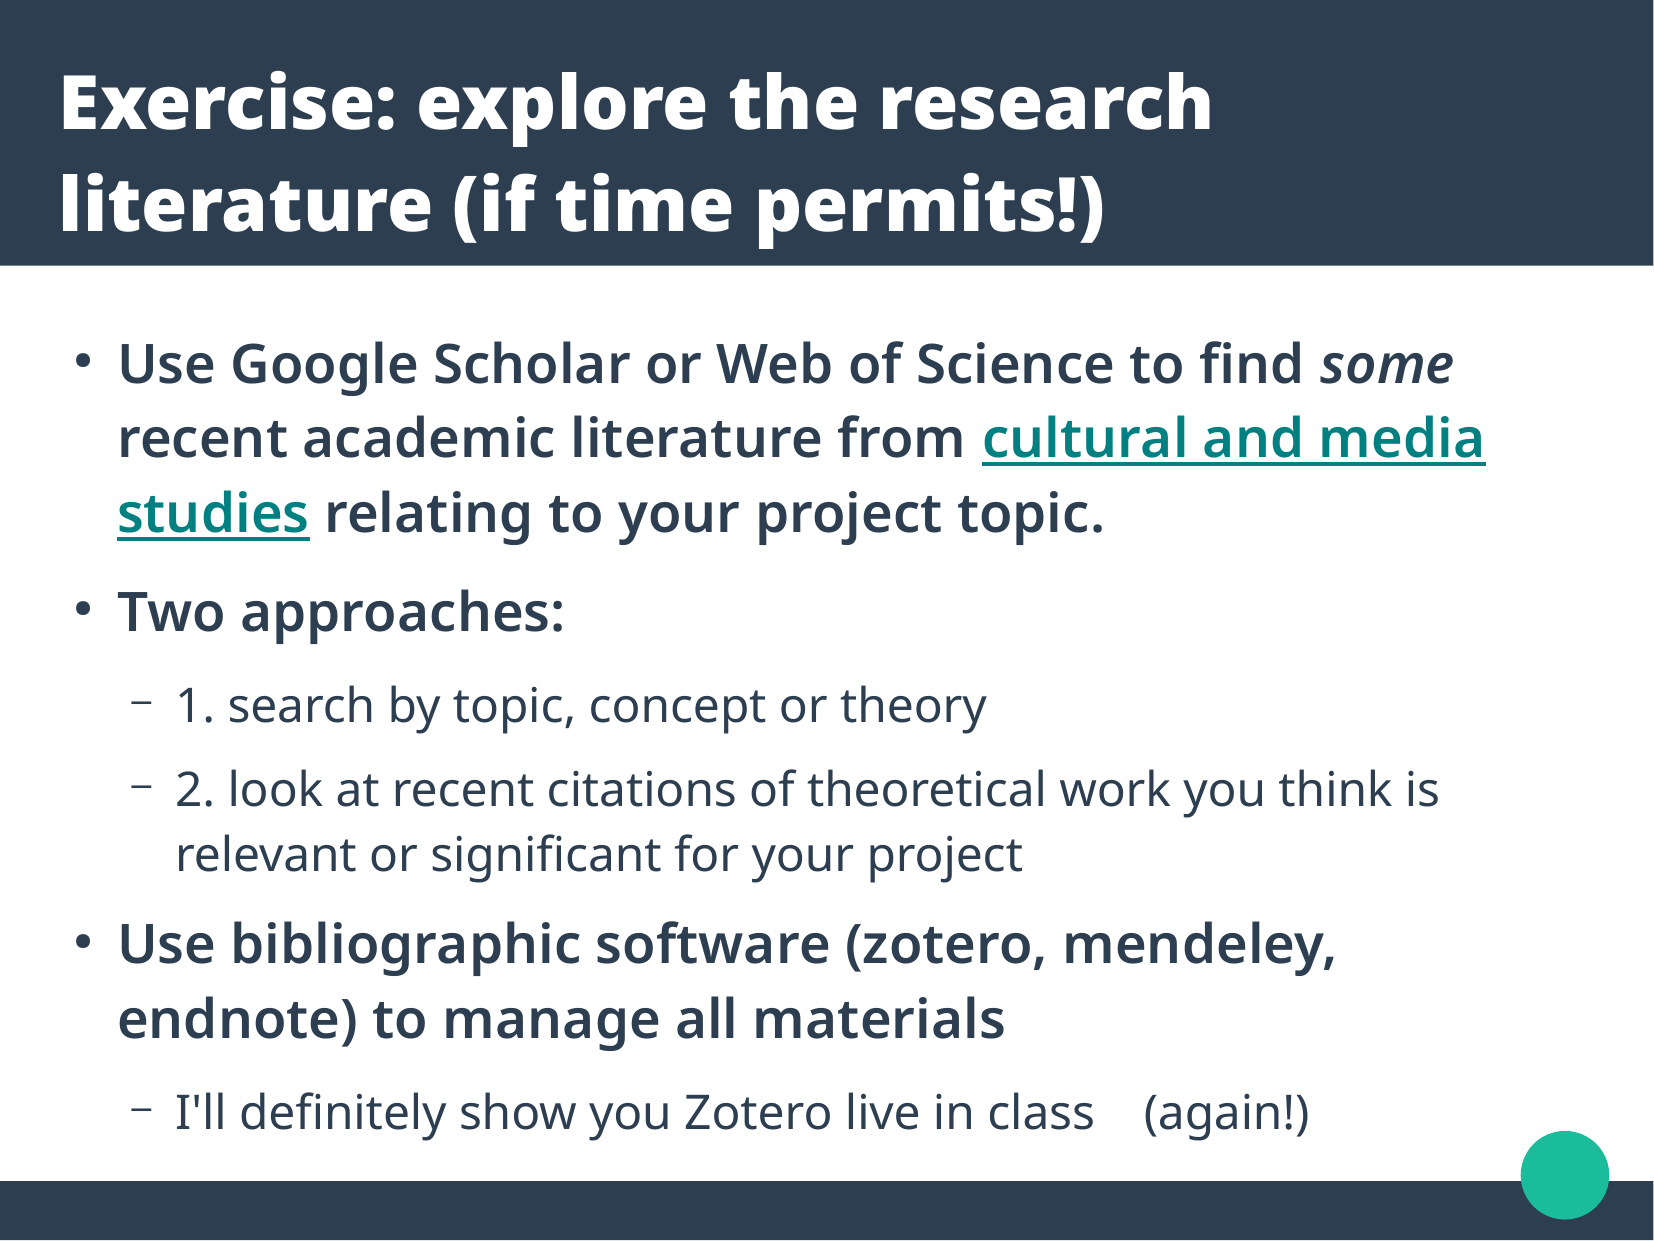

# Exercise: explore the research literature (if time permits!)
Use Google Scholar or Web of Science to find some recent academic literature from cultural and media studies relating to your project topic.
Two approaches:
1. search by topic, concept or theory
2. look at recent citations of theoretical work you think is relevant or significant for your project
Use bibliographic software (zotero, mendeley, endnote) to manage all materials
I'll definitely show you Zotero live in class	(again!)